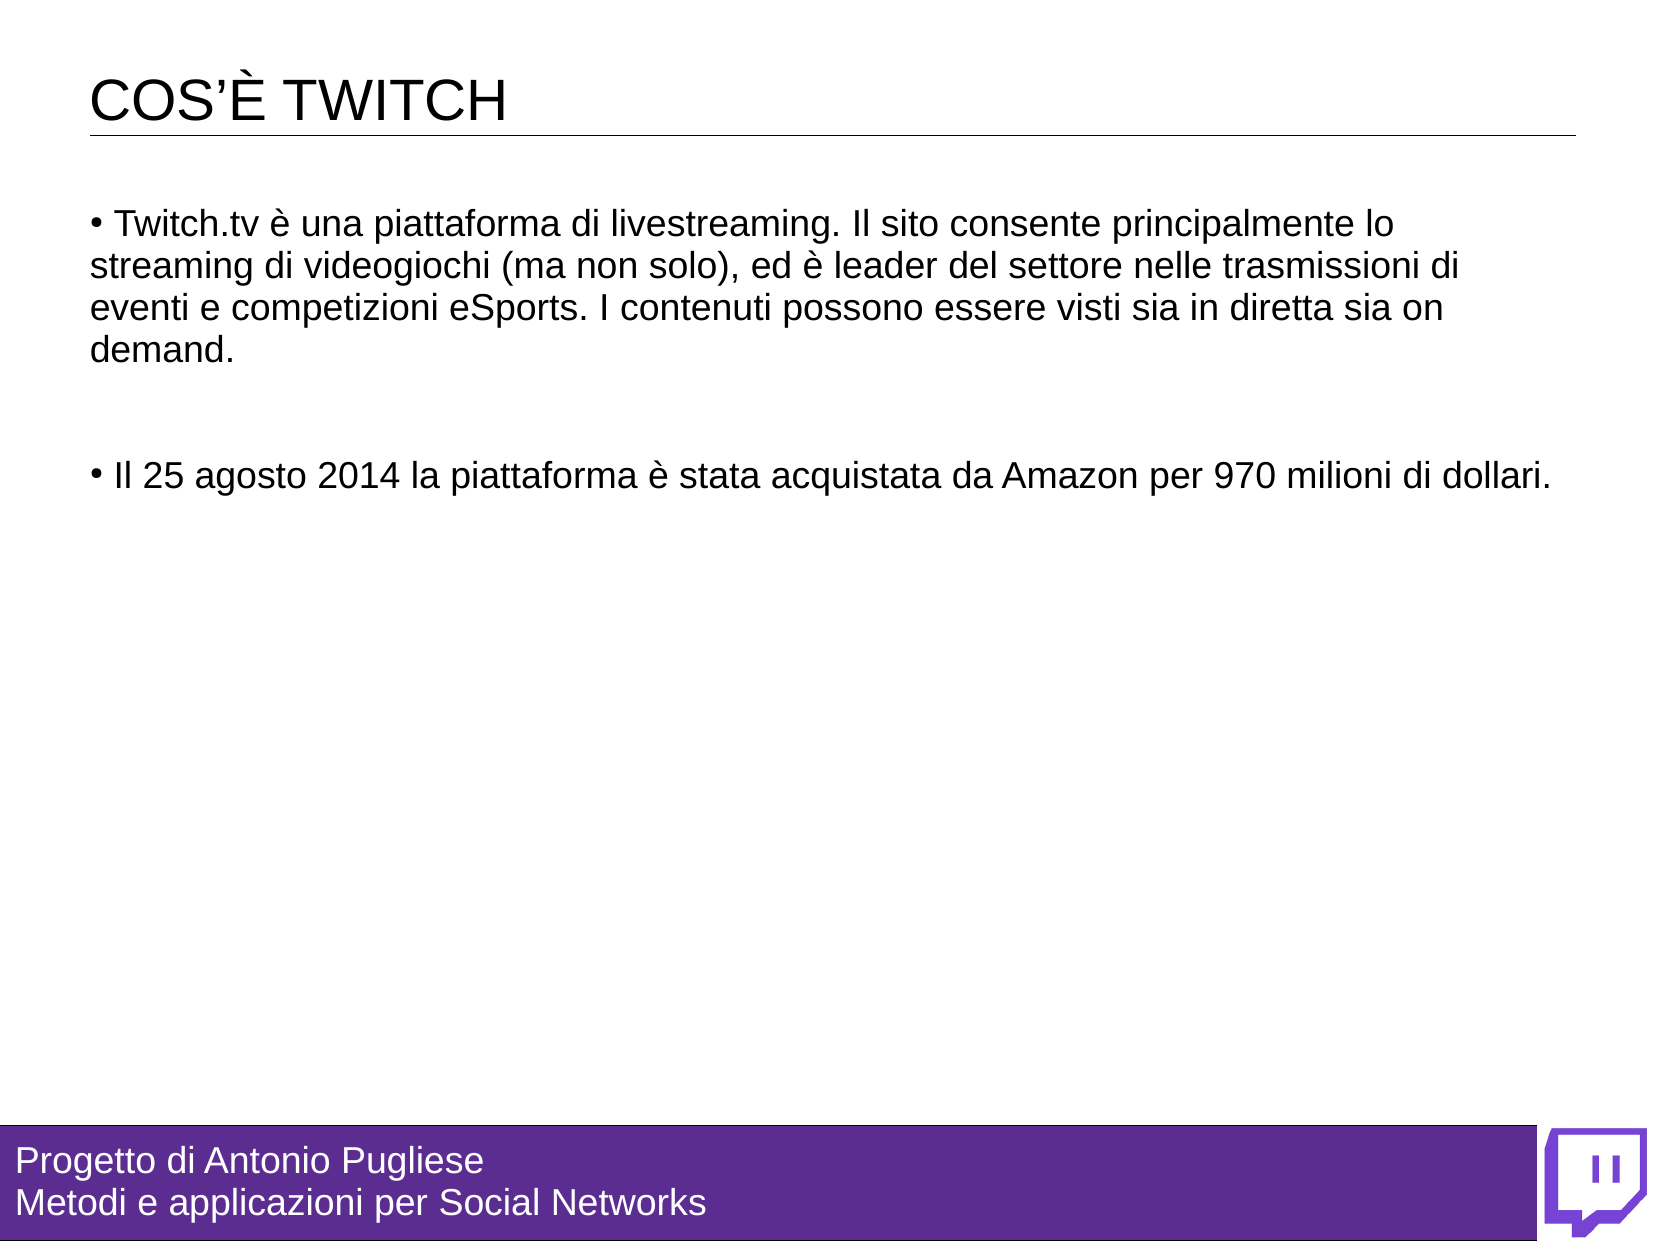

COS’È TWITCH
 Twitch.tv è una piattaforma di livestreaming. Il sito consente principalmente lo streaming di videogiochi (ma non solo), ed è leader del settore nelle trasmissioni di eventi e competizioni eSports. I contenuti possono essere visti sia in diretta sia on demand.
 Il 25 agosto 2014 la piattaforma è stata acquistata da Amazon per 970 milioni di dollari.
Progetto di Antonio Pugliese
Metodi e applicazioni per Social Networks